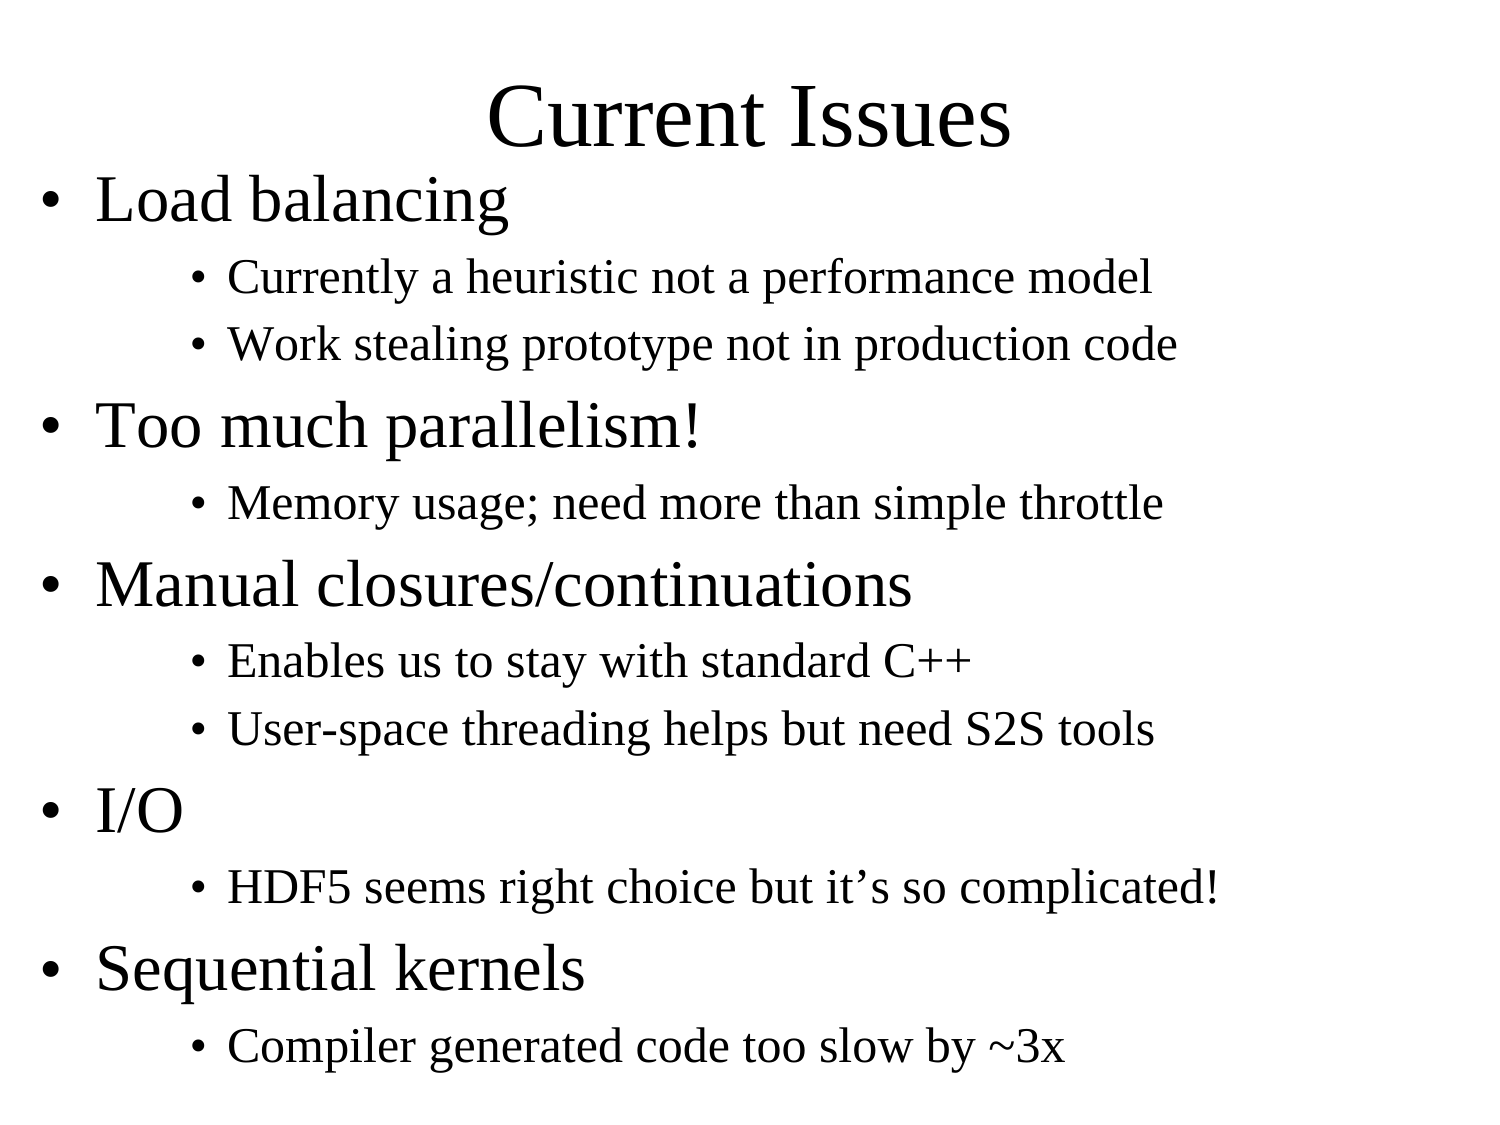

# Current Issues
Load balancing
Currently a heuristic not a performance model
Work stealing prototype not in production code
Too much parallelism!
Memory usage; need more than simple throttle
Manual closures/continuations
Enables us to stay with standard C++
User-space threading helps but need S2S tools
I/O
HDF5 seems right choice but it’s so complicated!
Sequential kernels
Compiler generated code too slow by ~3x